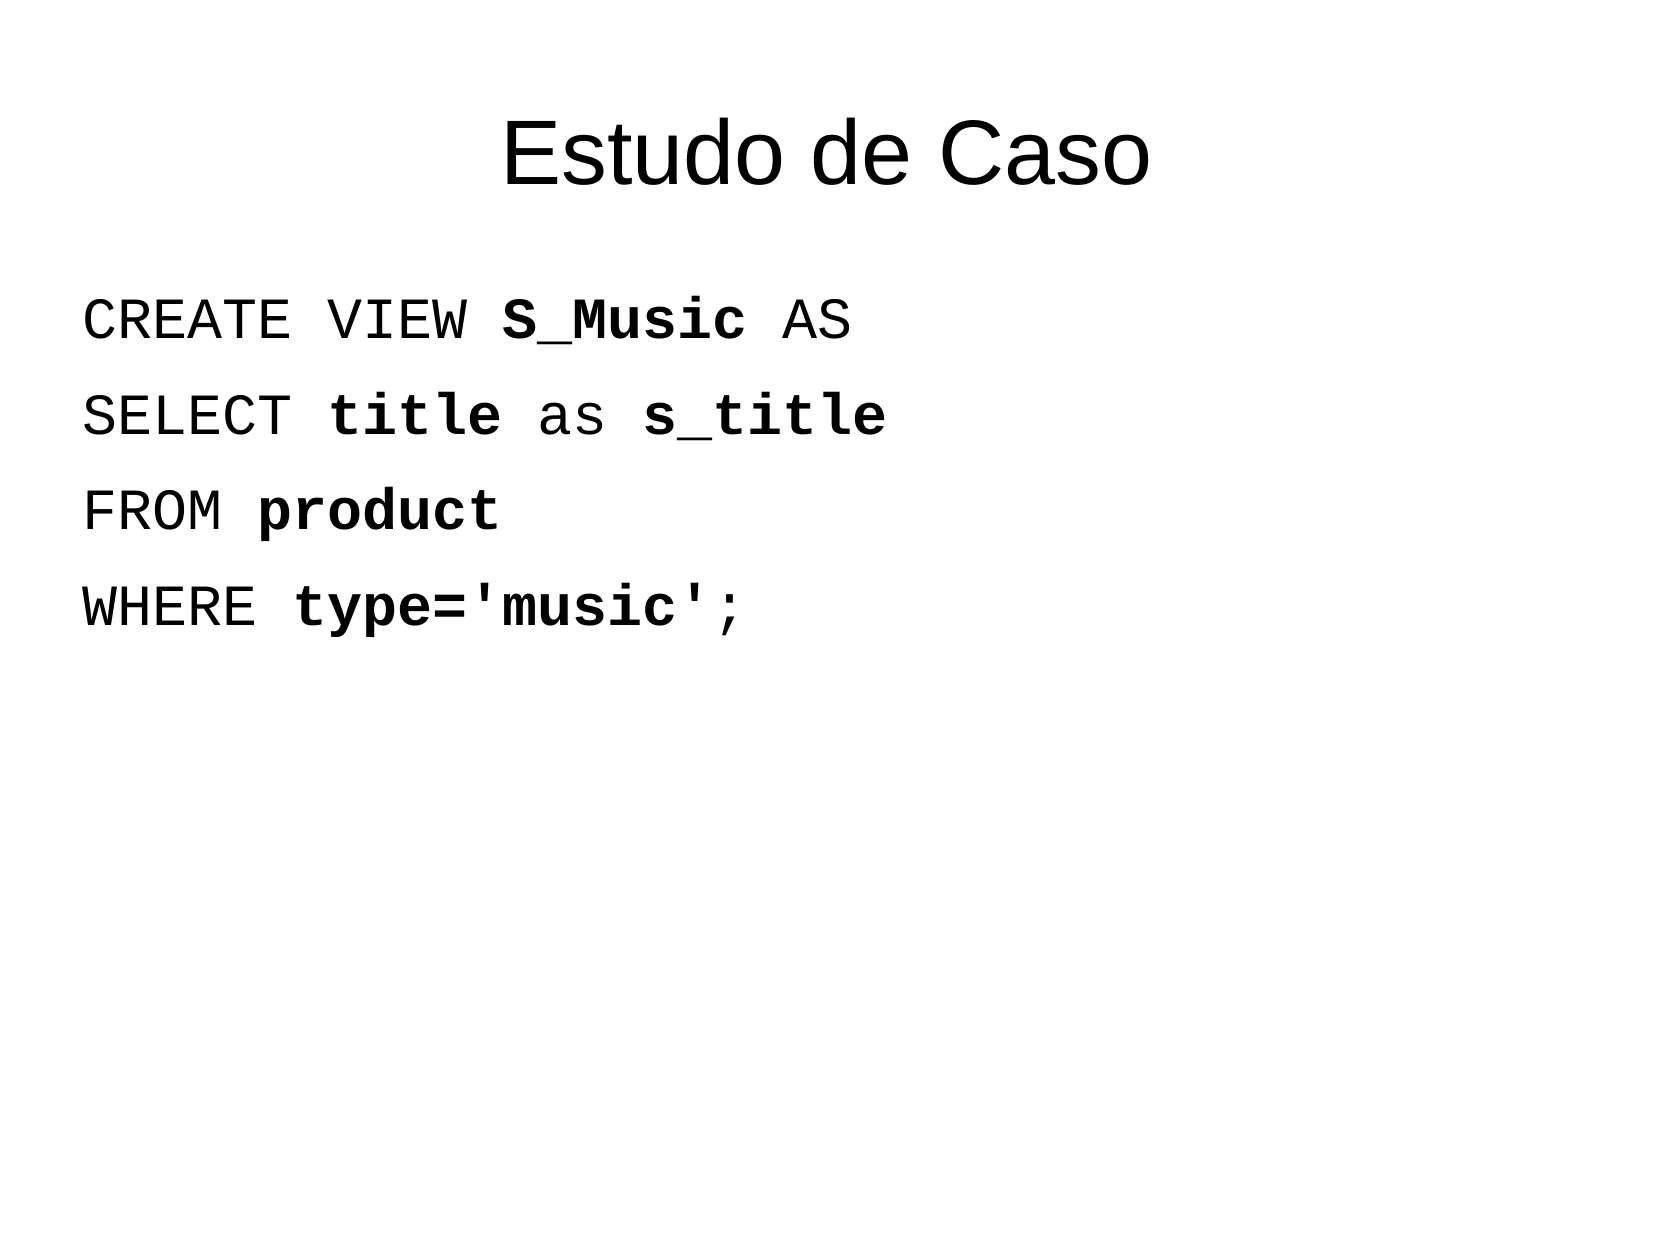

# Estudo de Caso
CREATE VIEW S_Music AS
SELECT title as s_title
FROM product
WHERE type='music';